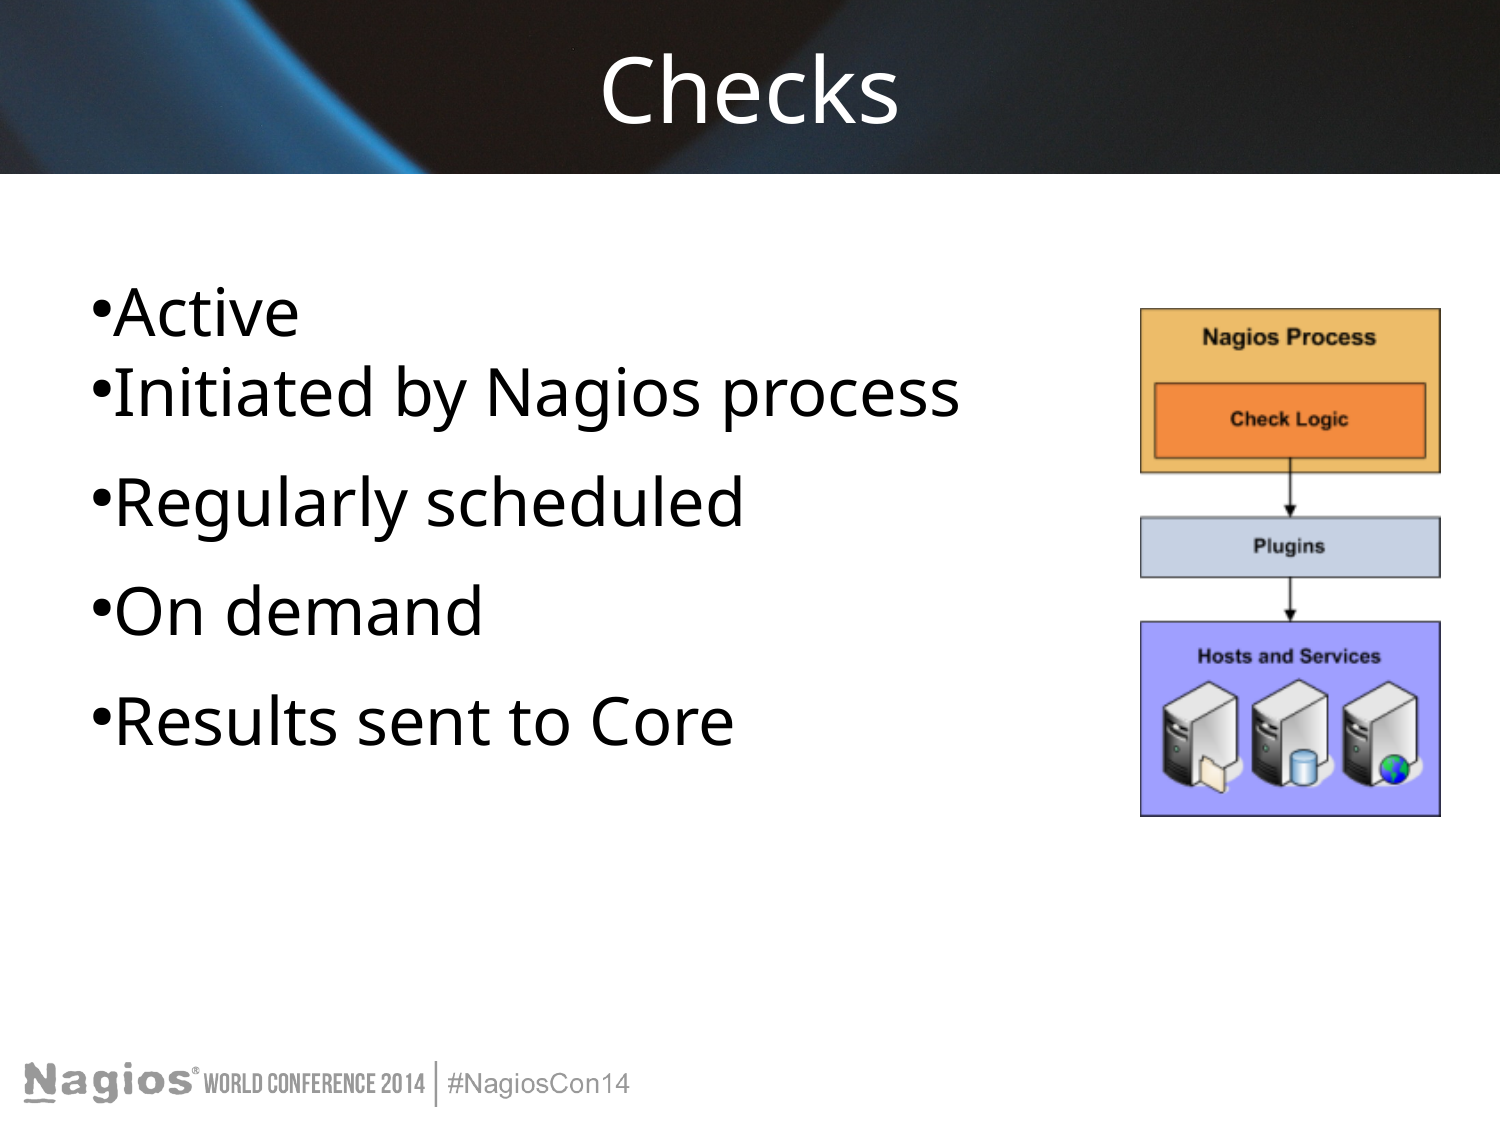

# Checks
Active
Initiated by Nagios process
Regularly scheduled
On demand
Results sent to Core